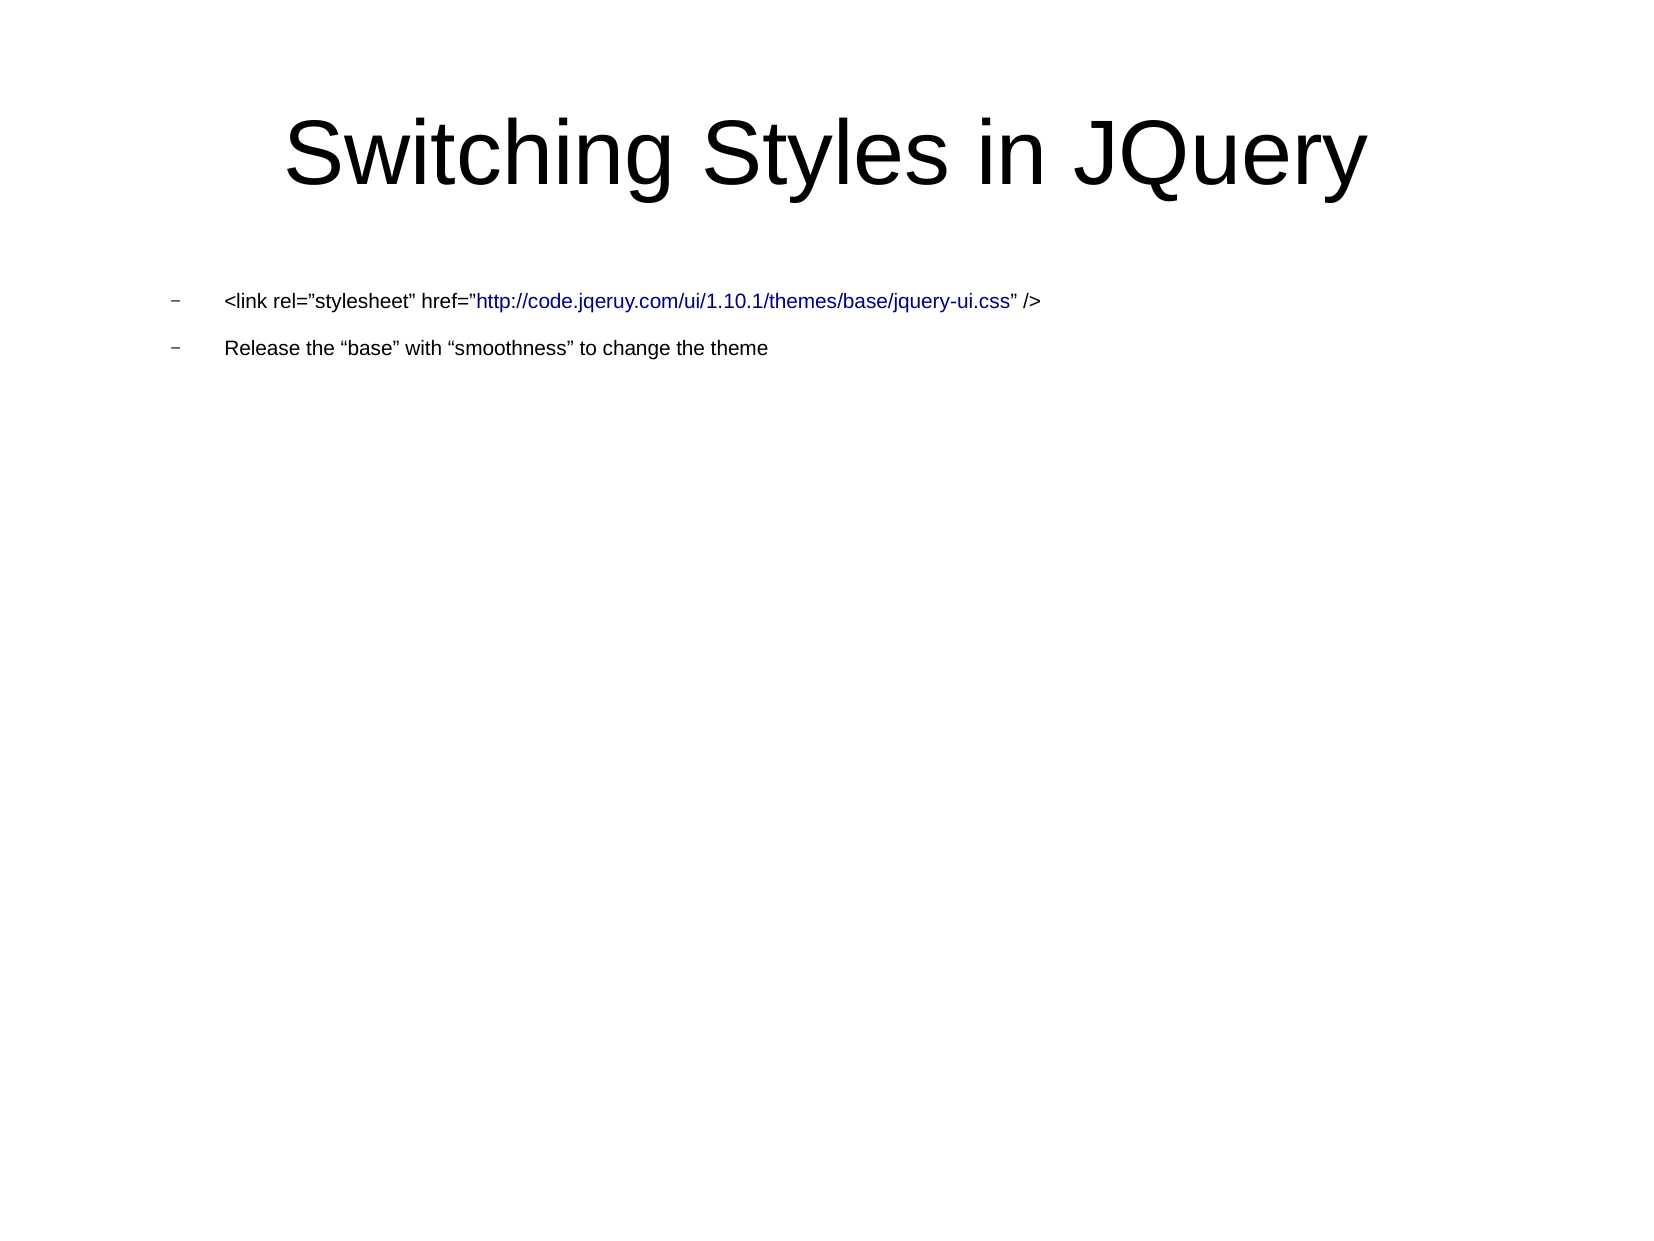

# Switching Styles in JQuery
<link rel=”stylesheet” href=”http://code.jqeruy.com/ui/1.10.1/themes/base/jquery-ui.css” />
Release the “base” with “smoothness” to change the theme